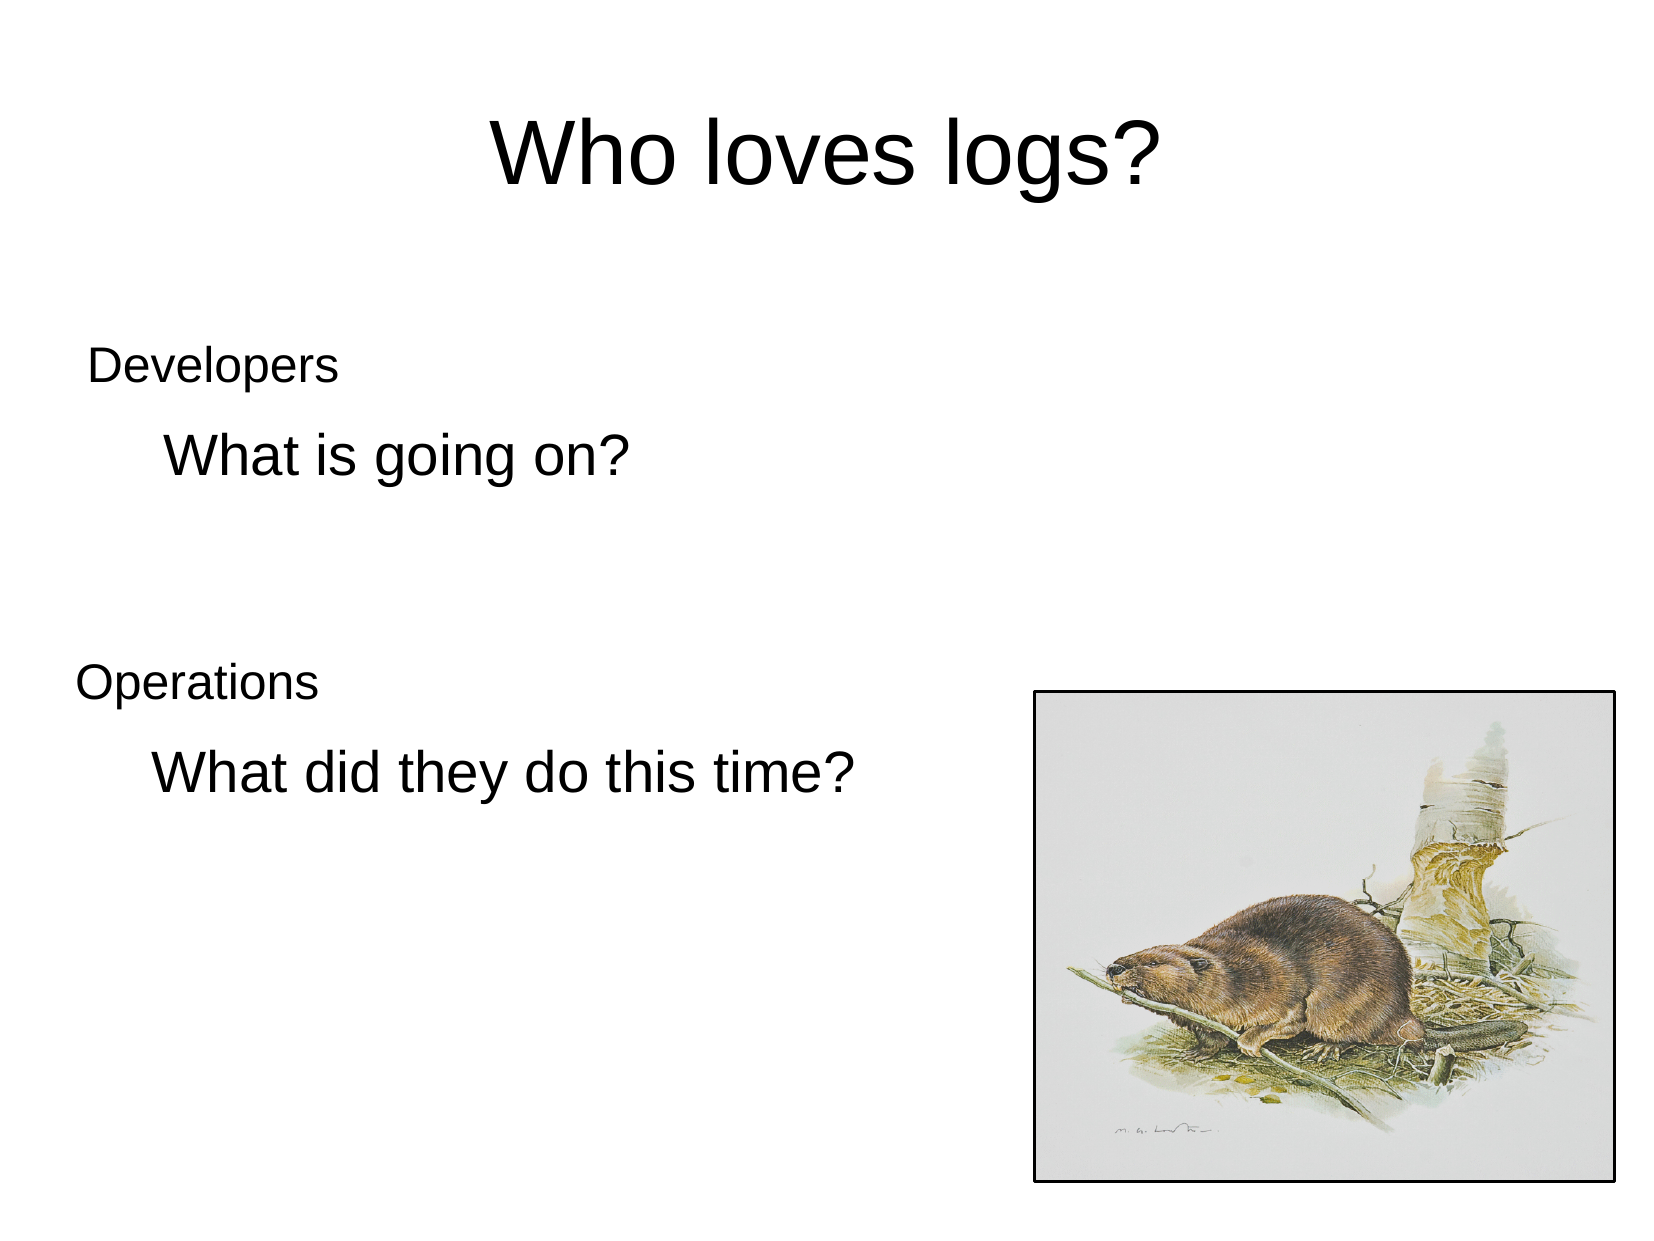

# Who loves logs?
Developers
What is going on?
Operations
What did they do this time?